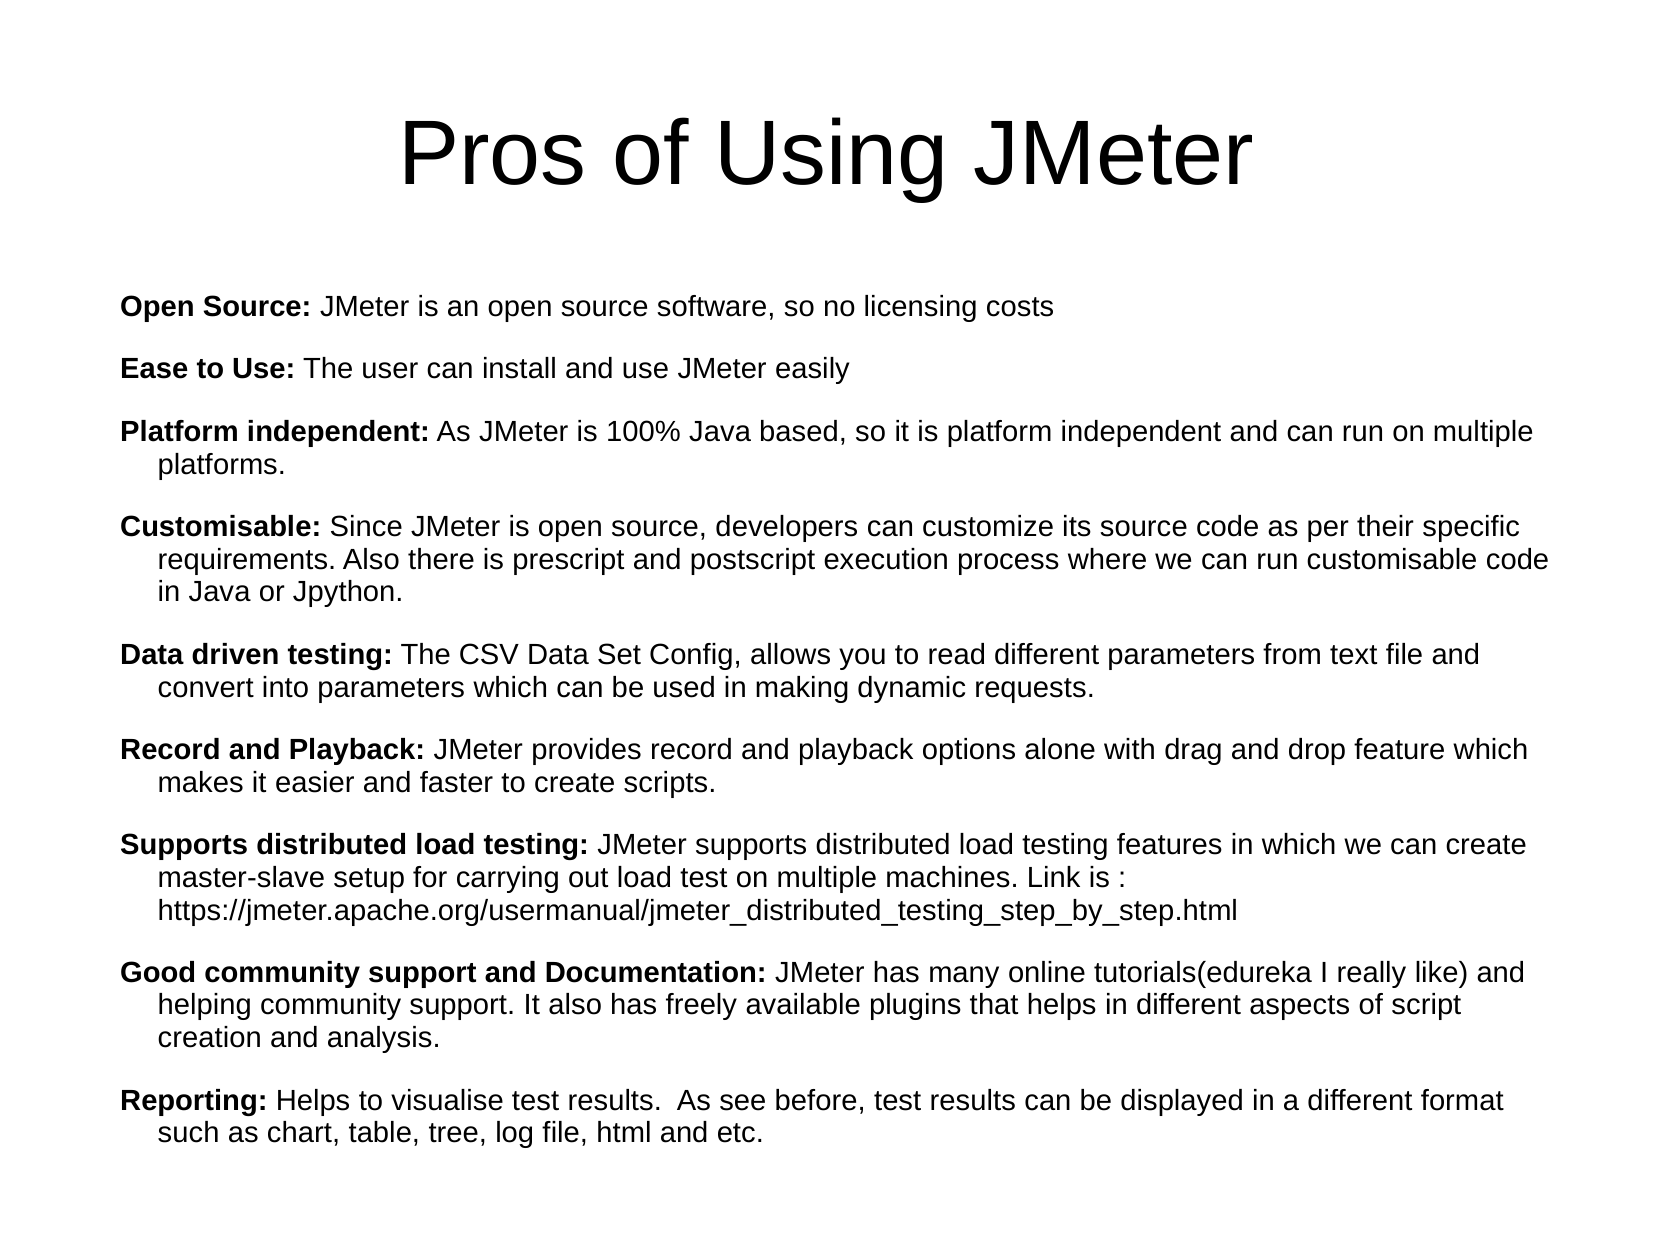

# Pros of Using JMeter
Open Source: JMeter is an open source software, so no licensing costs
Ease to Use: The user can install and use JMeter easily
Platform independent: As JMeter is 100% Java based, so it is platform independent and can run on multiple platforms.
Customisable: Since JMeter is open source, developers can customize its source code as per their specific requirements. Also there is prescript and postscript execution process where we can run customisable code in Java or Jpython.
Data driven testing: The CSV Data Set Config, allows you to read different parameters from text file and convert into parameters which can be used in making dynamic requests.
Record and Playback: JMeter provides record and playback options alone with drag and drop feature which makes it easier and faster to create scripts.
Supports distributed load testing: JMeter supports distributed load testing features in which we can create master-slave setup for carrying out load test on multiple machines. Link is : https://jmeter.apache.org/usermanual/jmeter_distributed_testing_step_by_step.html
Good community support and Documentation: JMeter has many online tutorials(edureka I really like) and helping community support. It also has freely available plugins that helps in different aspects of script creation and analysis.
Reporting: Helps to visualise test results. As see before, test results can be displayed in a different format such as chart, table, tree, log file, html and etc.